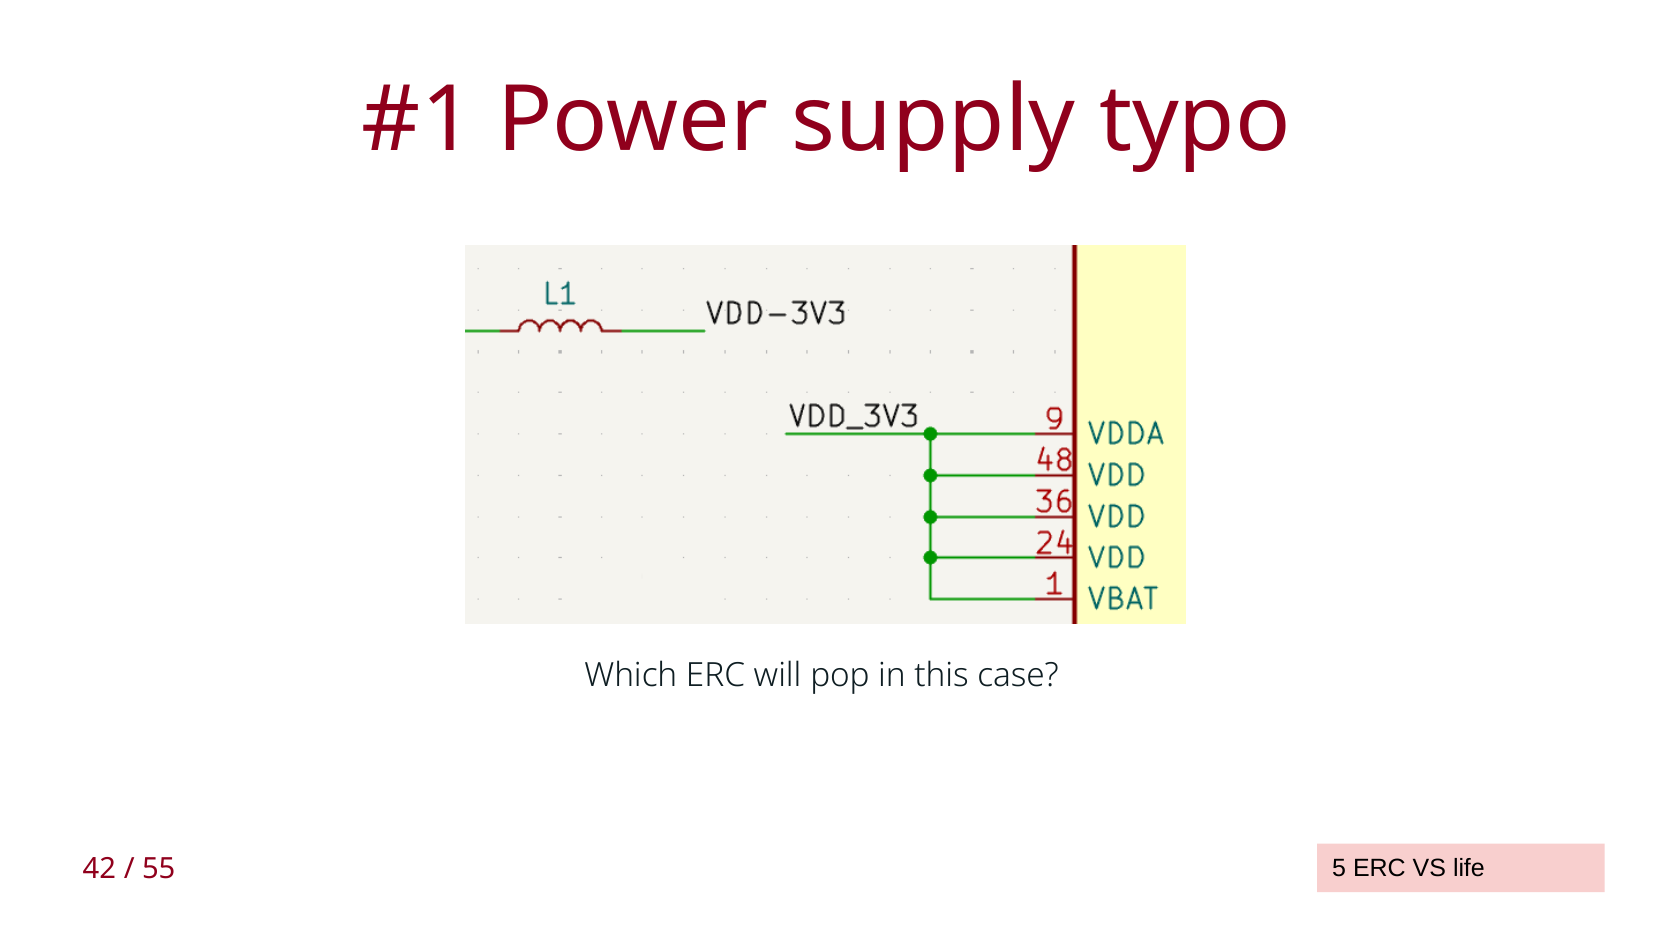

# #1 Power supply typo
Which ERC will pop in this case?
5 ERC VS life
42